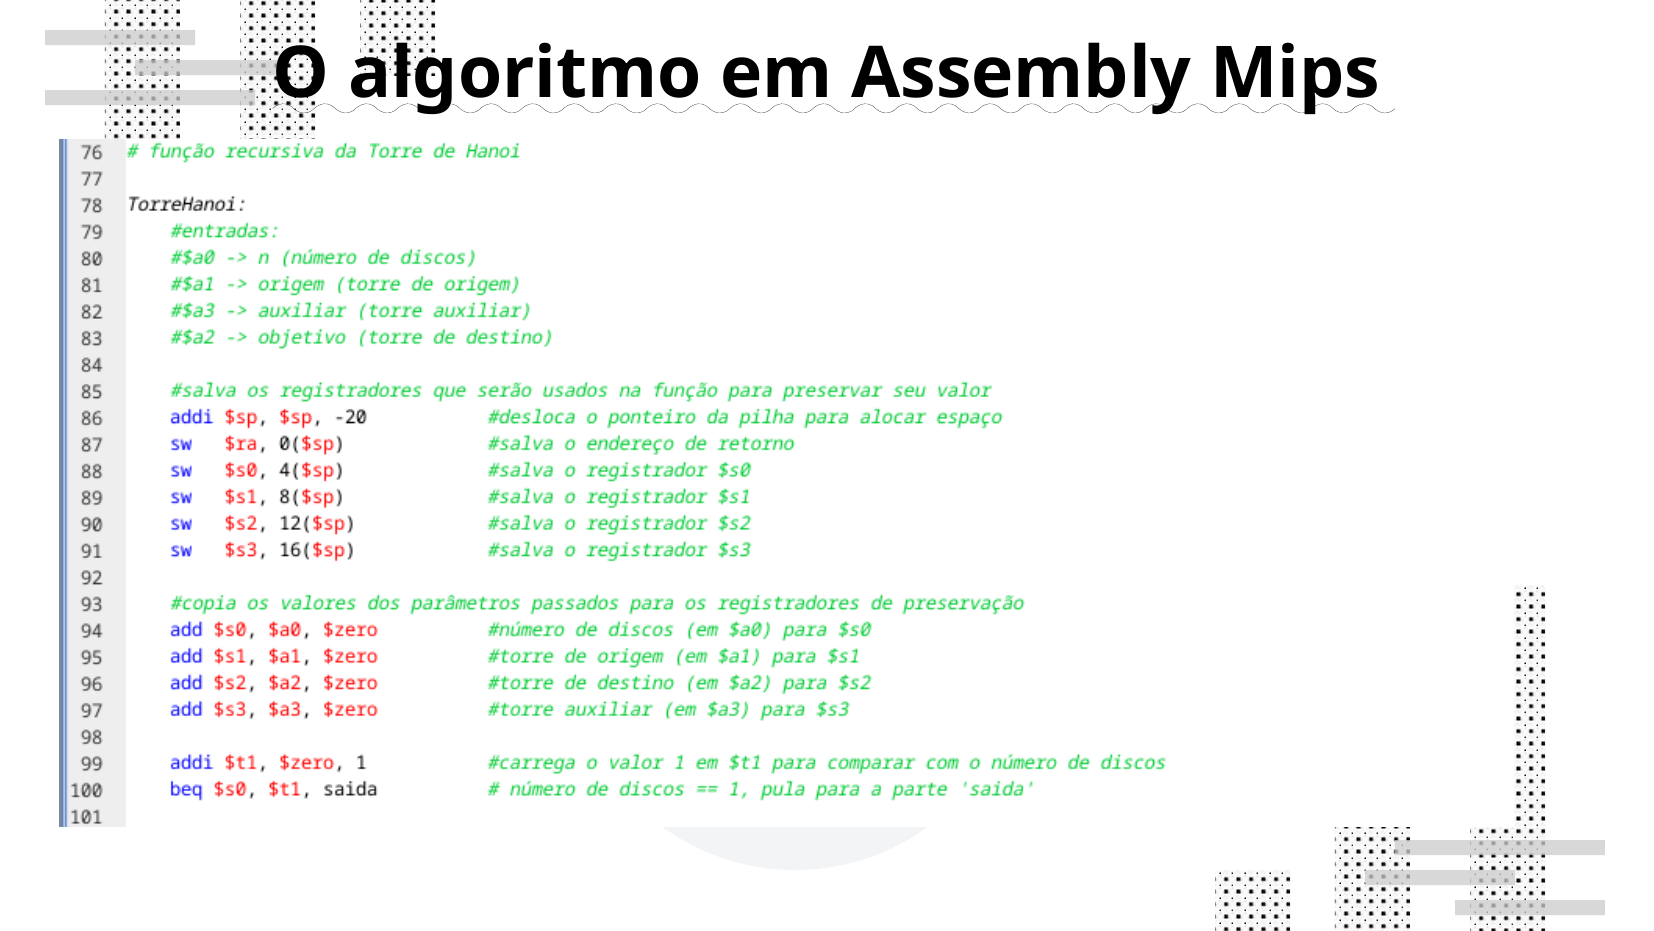

# O algoritmo em Assembly Mips
As funções erro_1 e erro_2 serão somente acionadas se o número selecionado pelo usuário não condizer com o programado, ou seja, for maior que 5 ou menor que 1. Dessa forma a função acionada irá imprimir o que foi que causou a falha na execução.